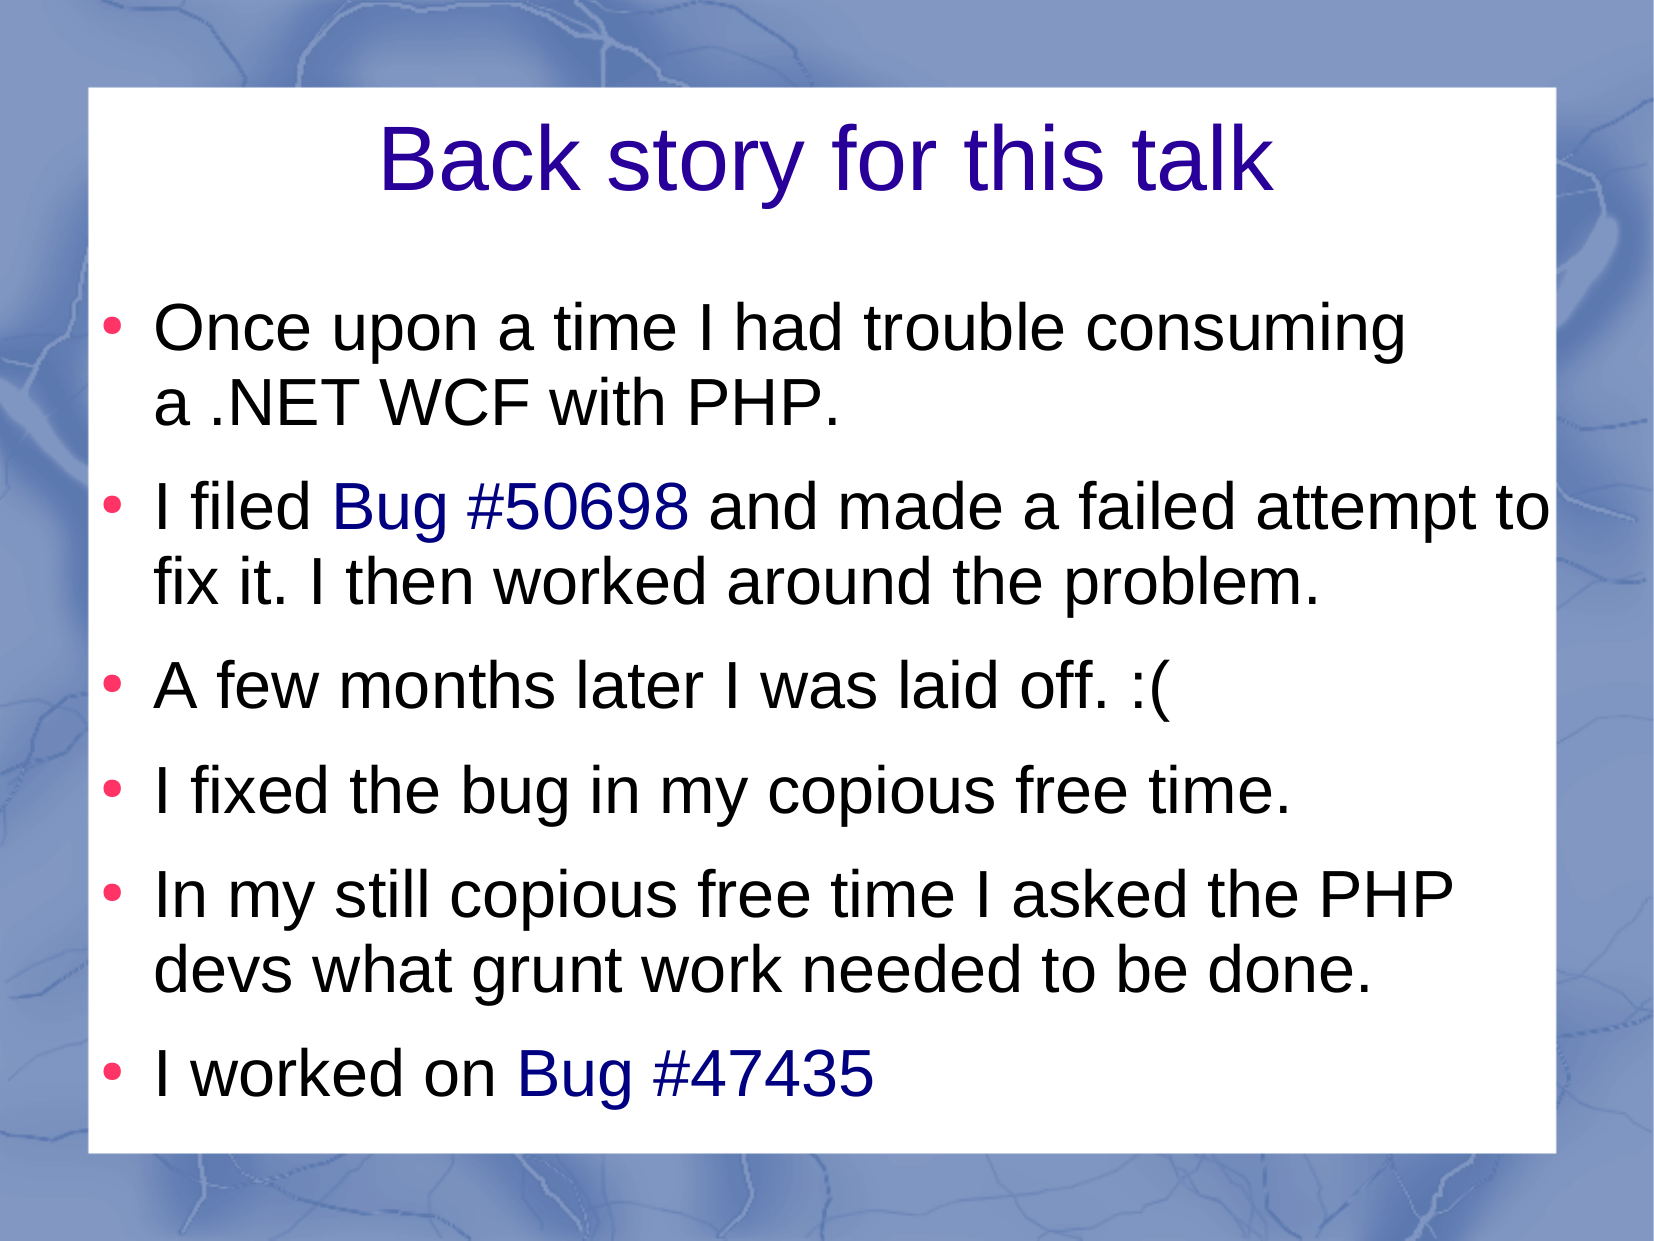

# Back story for this talk
Once upon a time I had trouble consuming a .NET WCF with PHP.
I filed Bug #50698 and made a failed attempt to fix it. I then worked around the problem.
A few months later I was laid off. :(
I fixed the bug in my copious free time.
In my still copious free time I asked the PHP devs what grunt work needed to be done.
I worked on Bug #47435